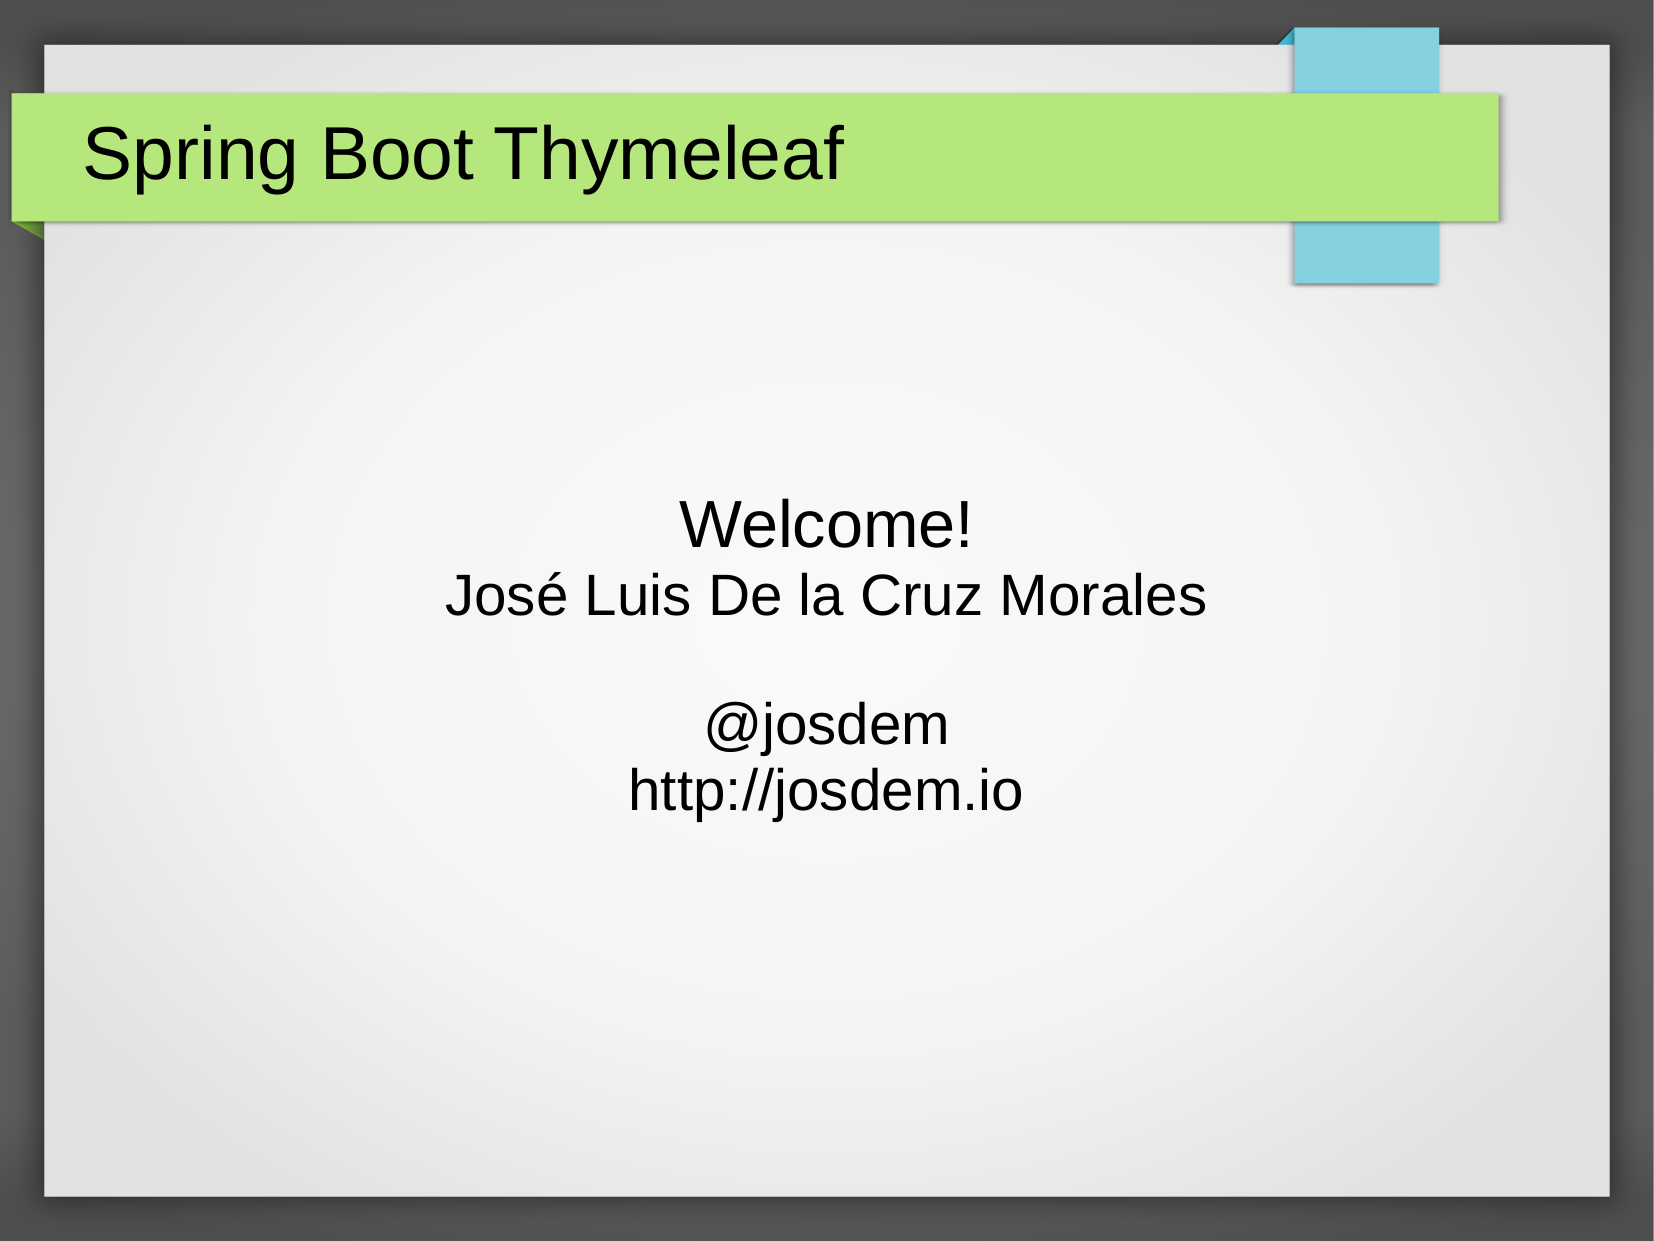

# Spring Boot Thymeleaf
Welcome!
José Luis De la Cruz Morales
@josdem
http://josdem.io